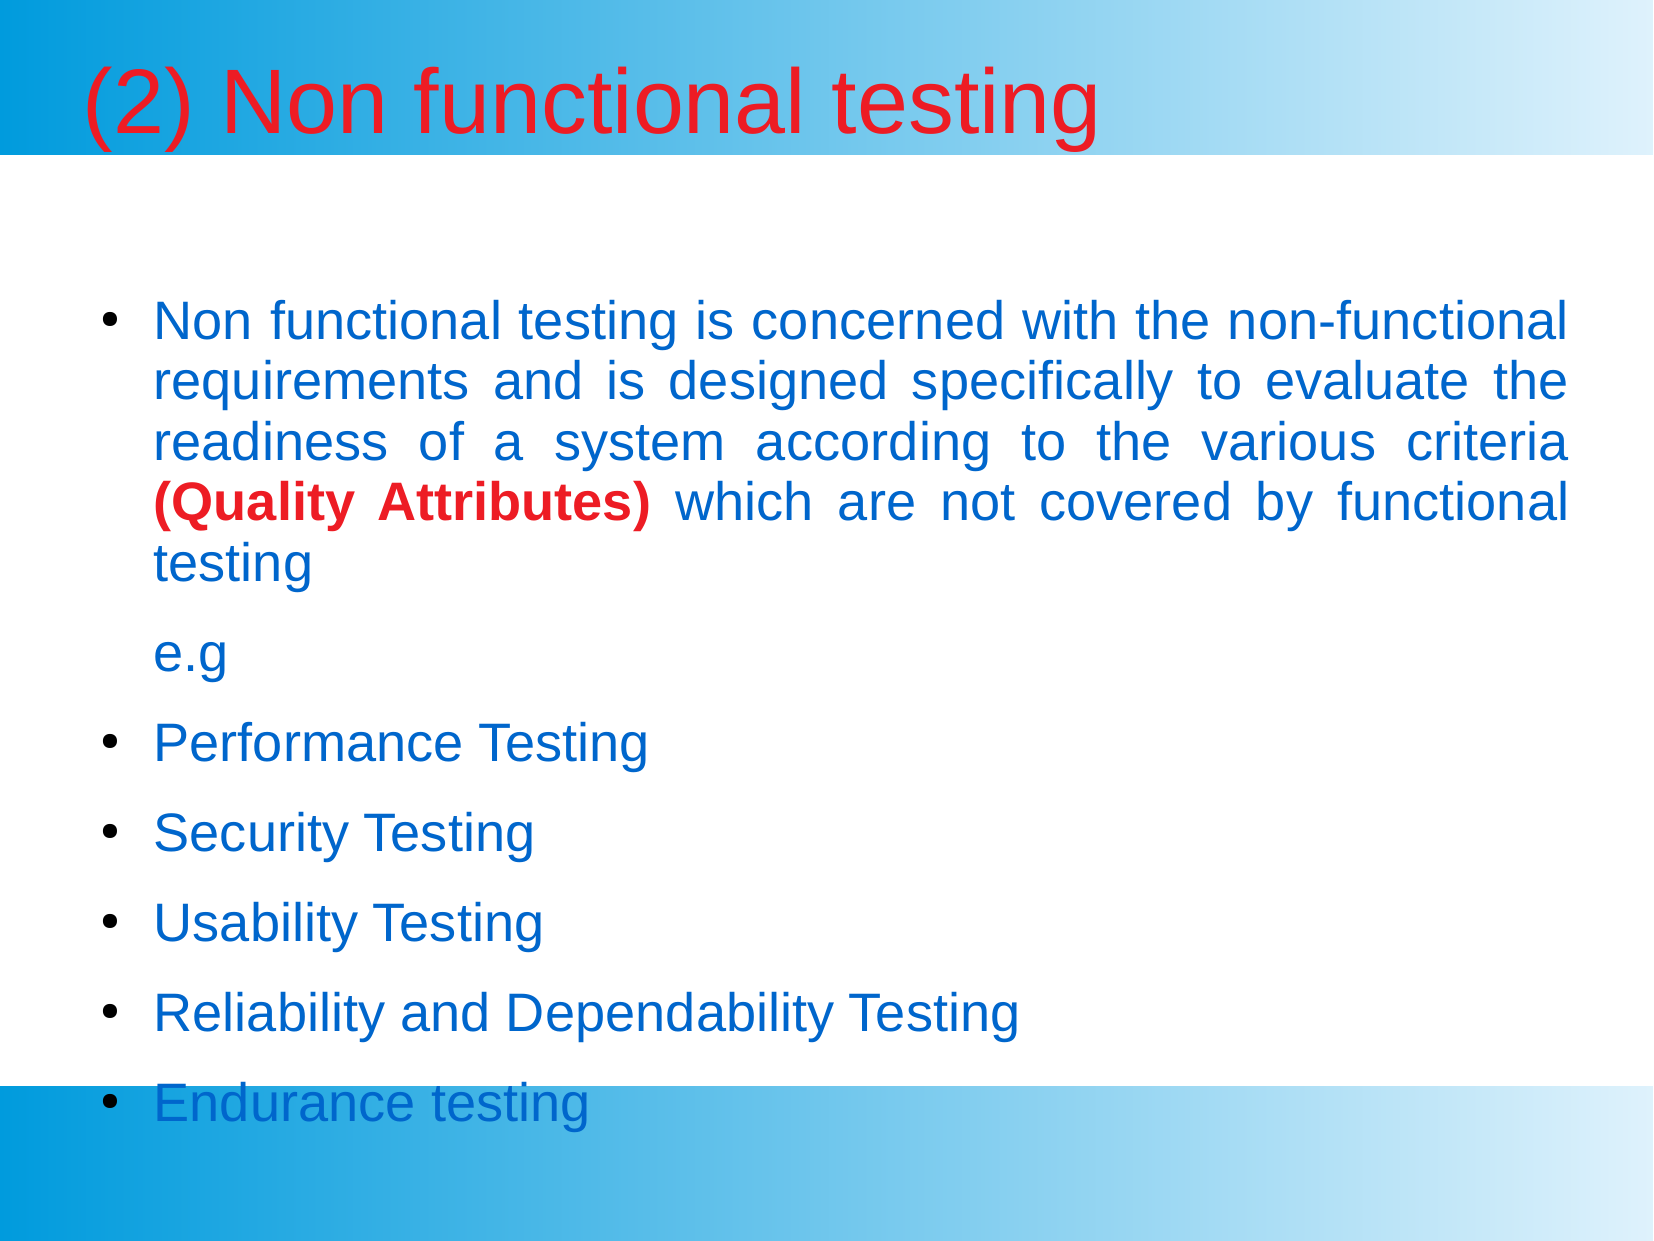

# (2) Non functional testing
Non functional testing is concerned with the non-functional requirements and is designed specifically to evaluate the readiness of a system according to the various criteria (Quality Attributes) which are not covered by functional testing
e.g
Performance Testing
Security Testing
Usability Testing
Reliability and Dependability Testing
Endurance testing